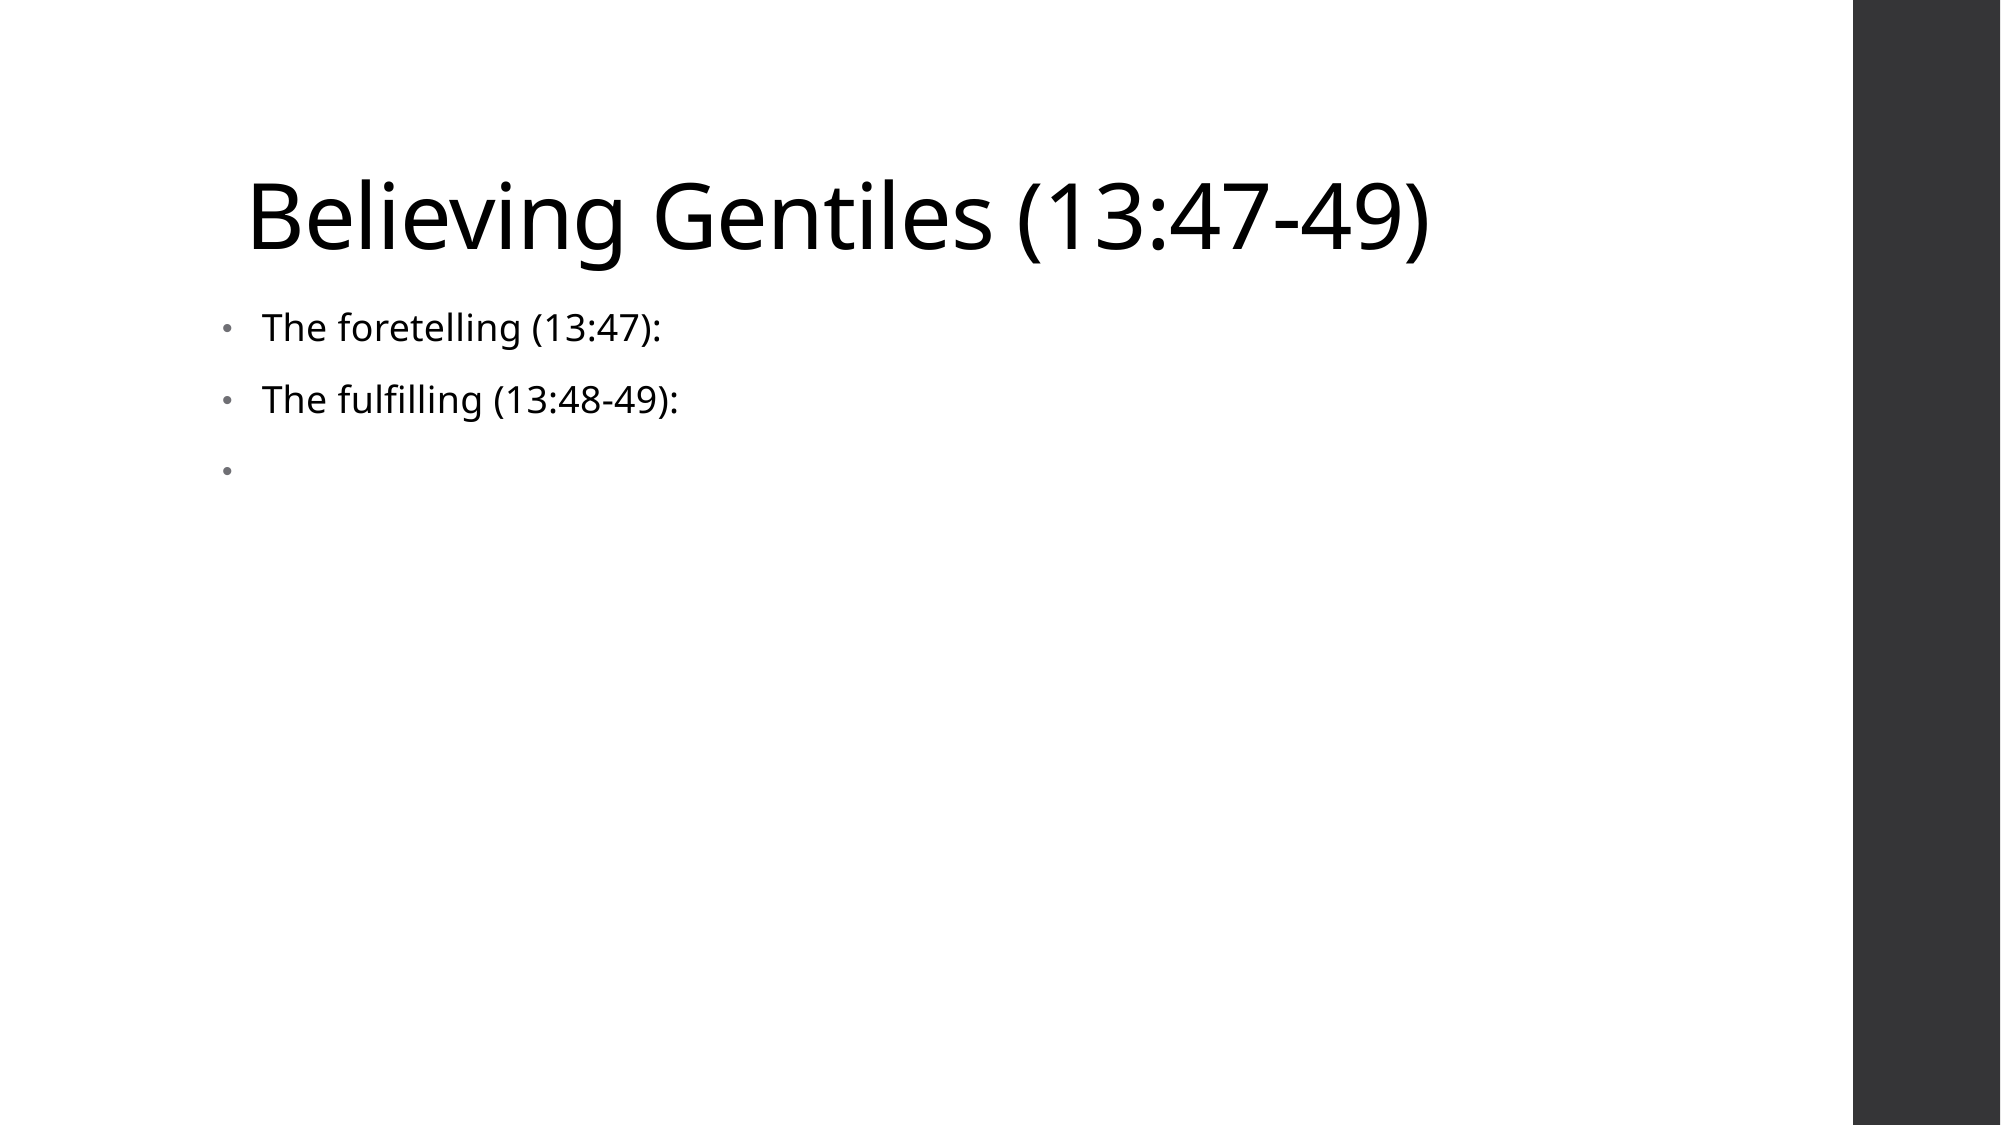

# Believing Gentiles (13:47-49)
 The foretelling (13:47):
 The fulfilling (13:48-49):